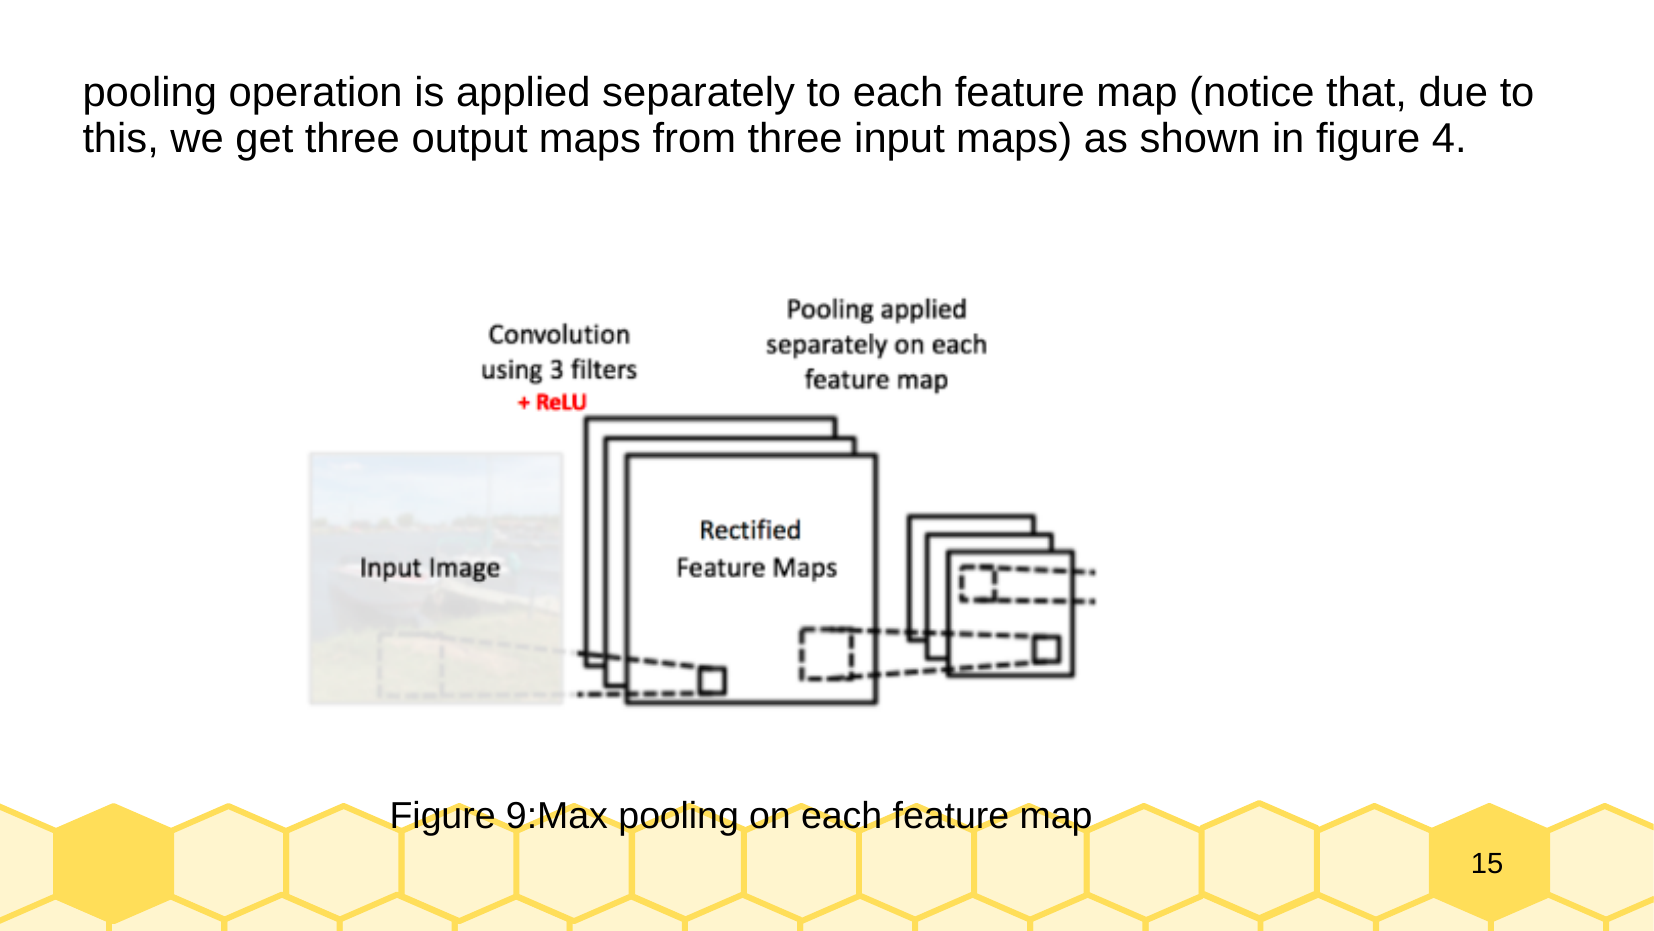

# pooling operation is applied separately to each feature map (notice that, due to this, we get three output maps from three input maps) as shown in figure 4.
Figure 9:Max pooling on each feature map